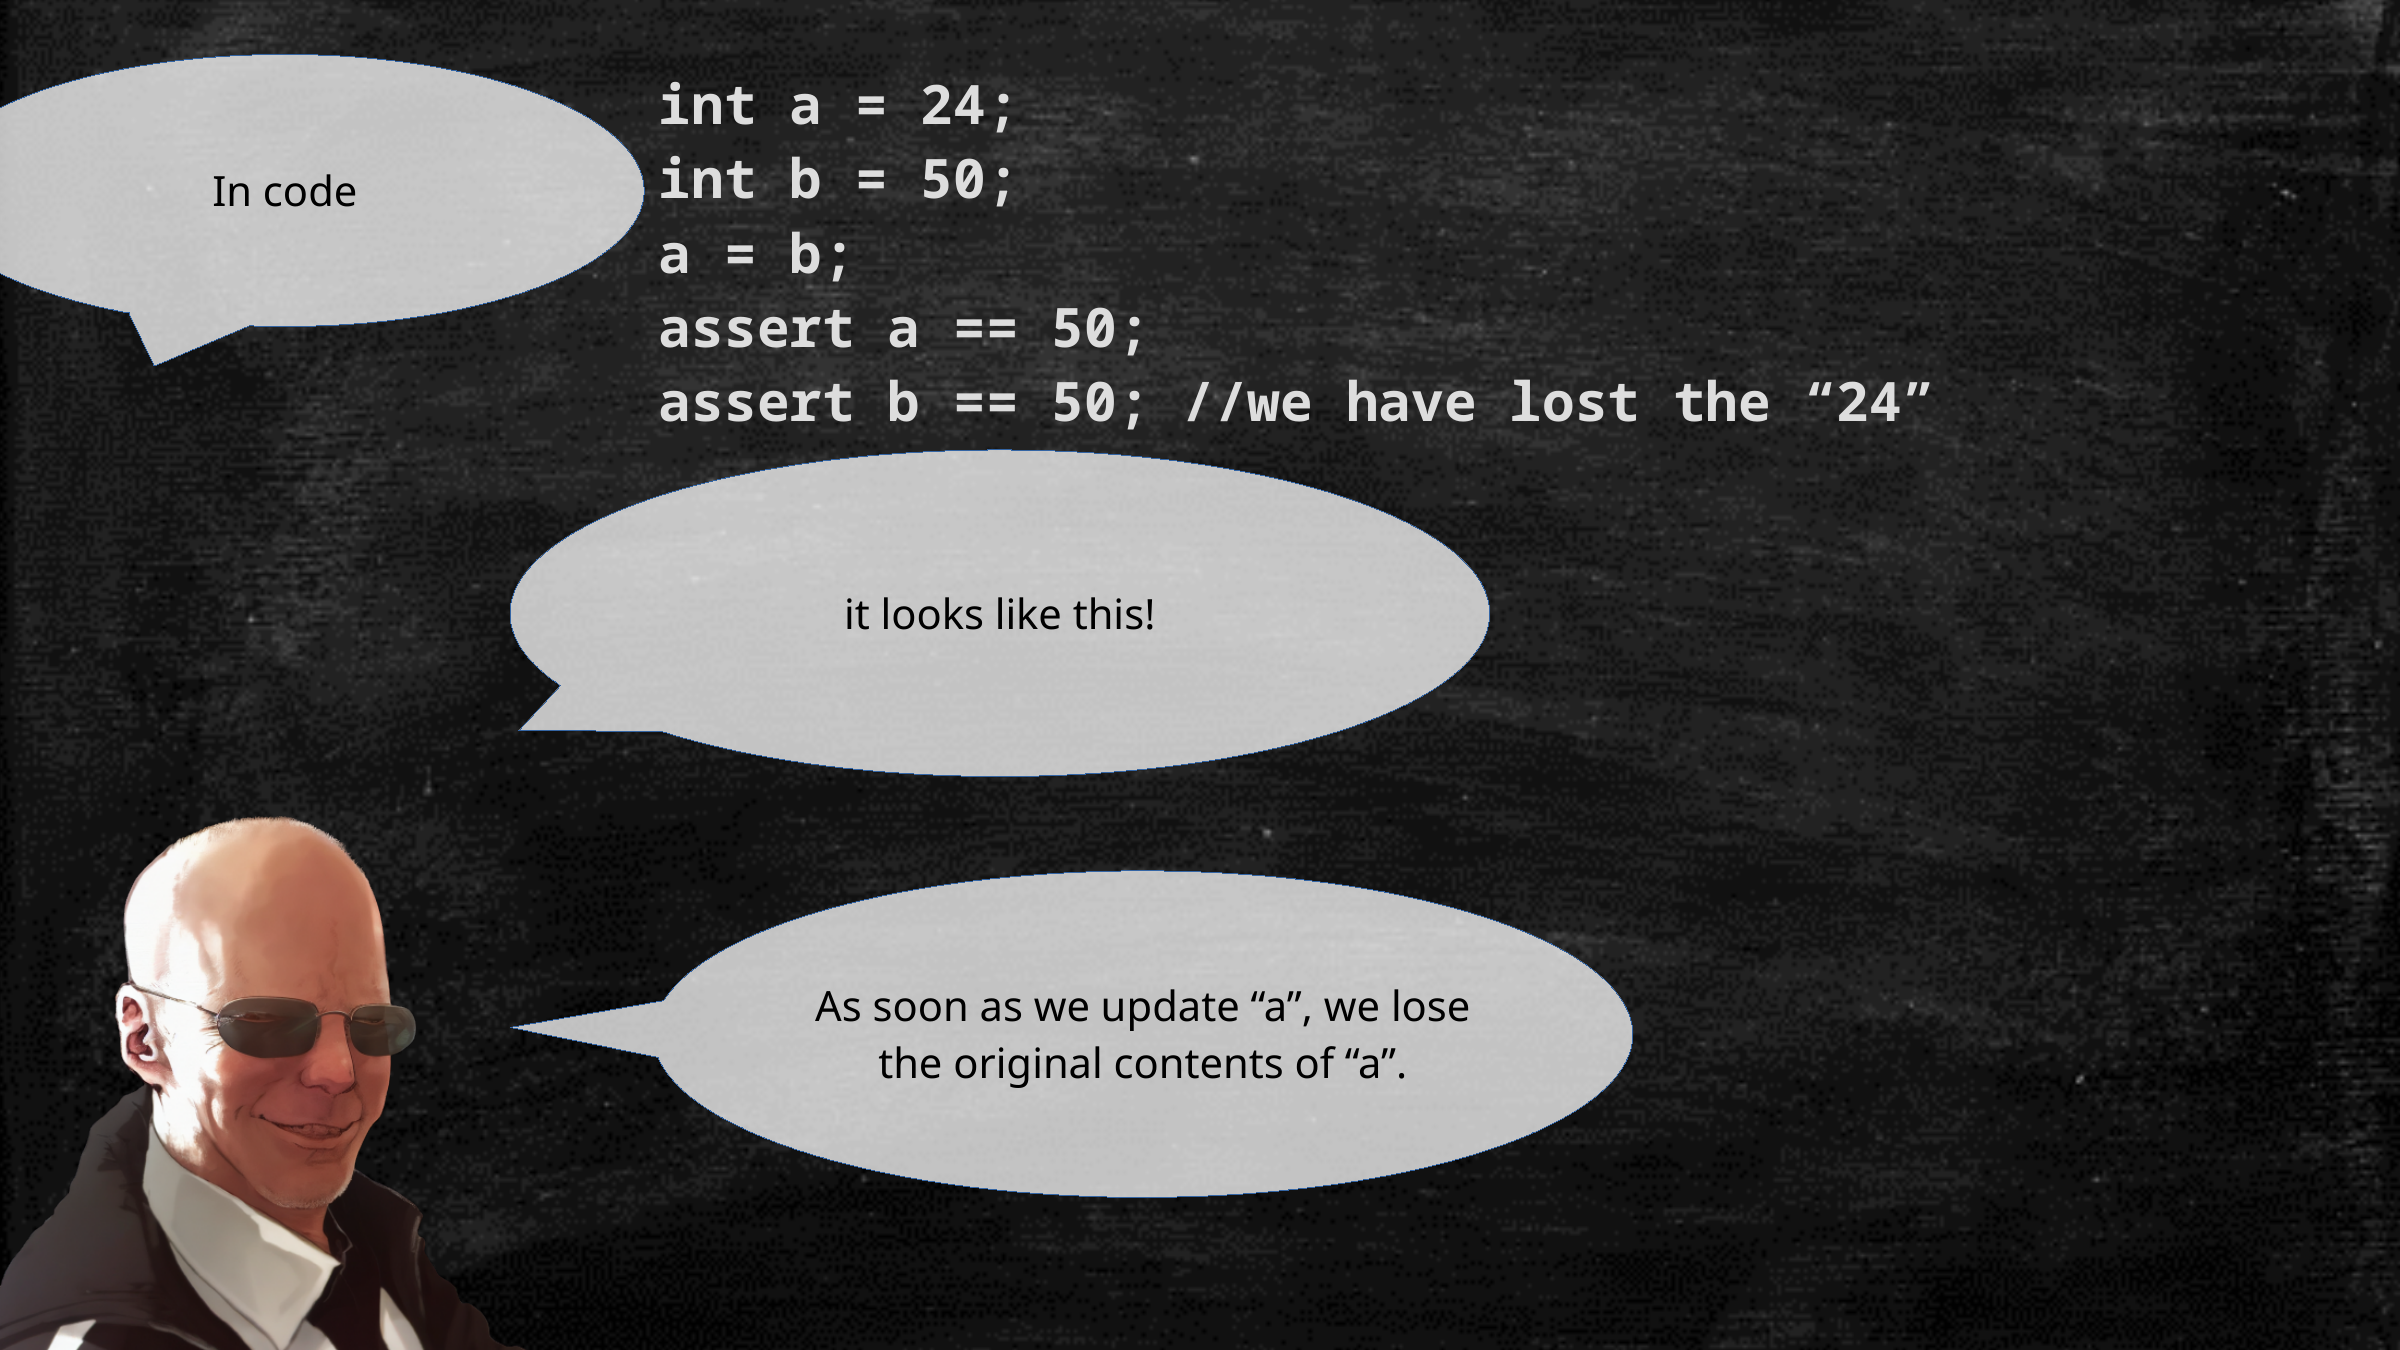

In code
int a = 24;
int b = 50;
a = b;
assert a == 50;
assert b == 50; //we have lost the “24”
it looks like this!
As soon as we update “a”, we lose
the original contents of “a”.